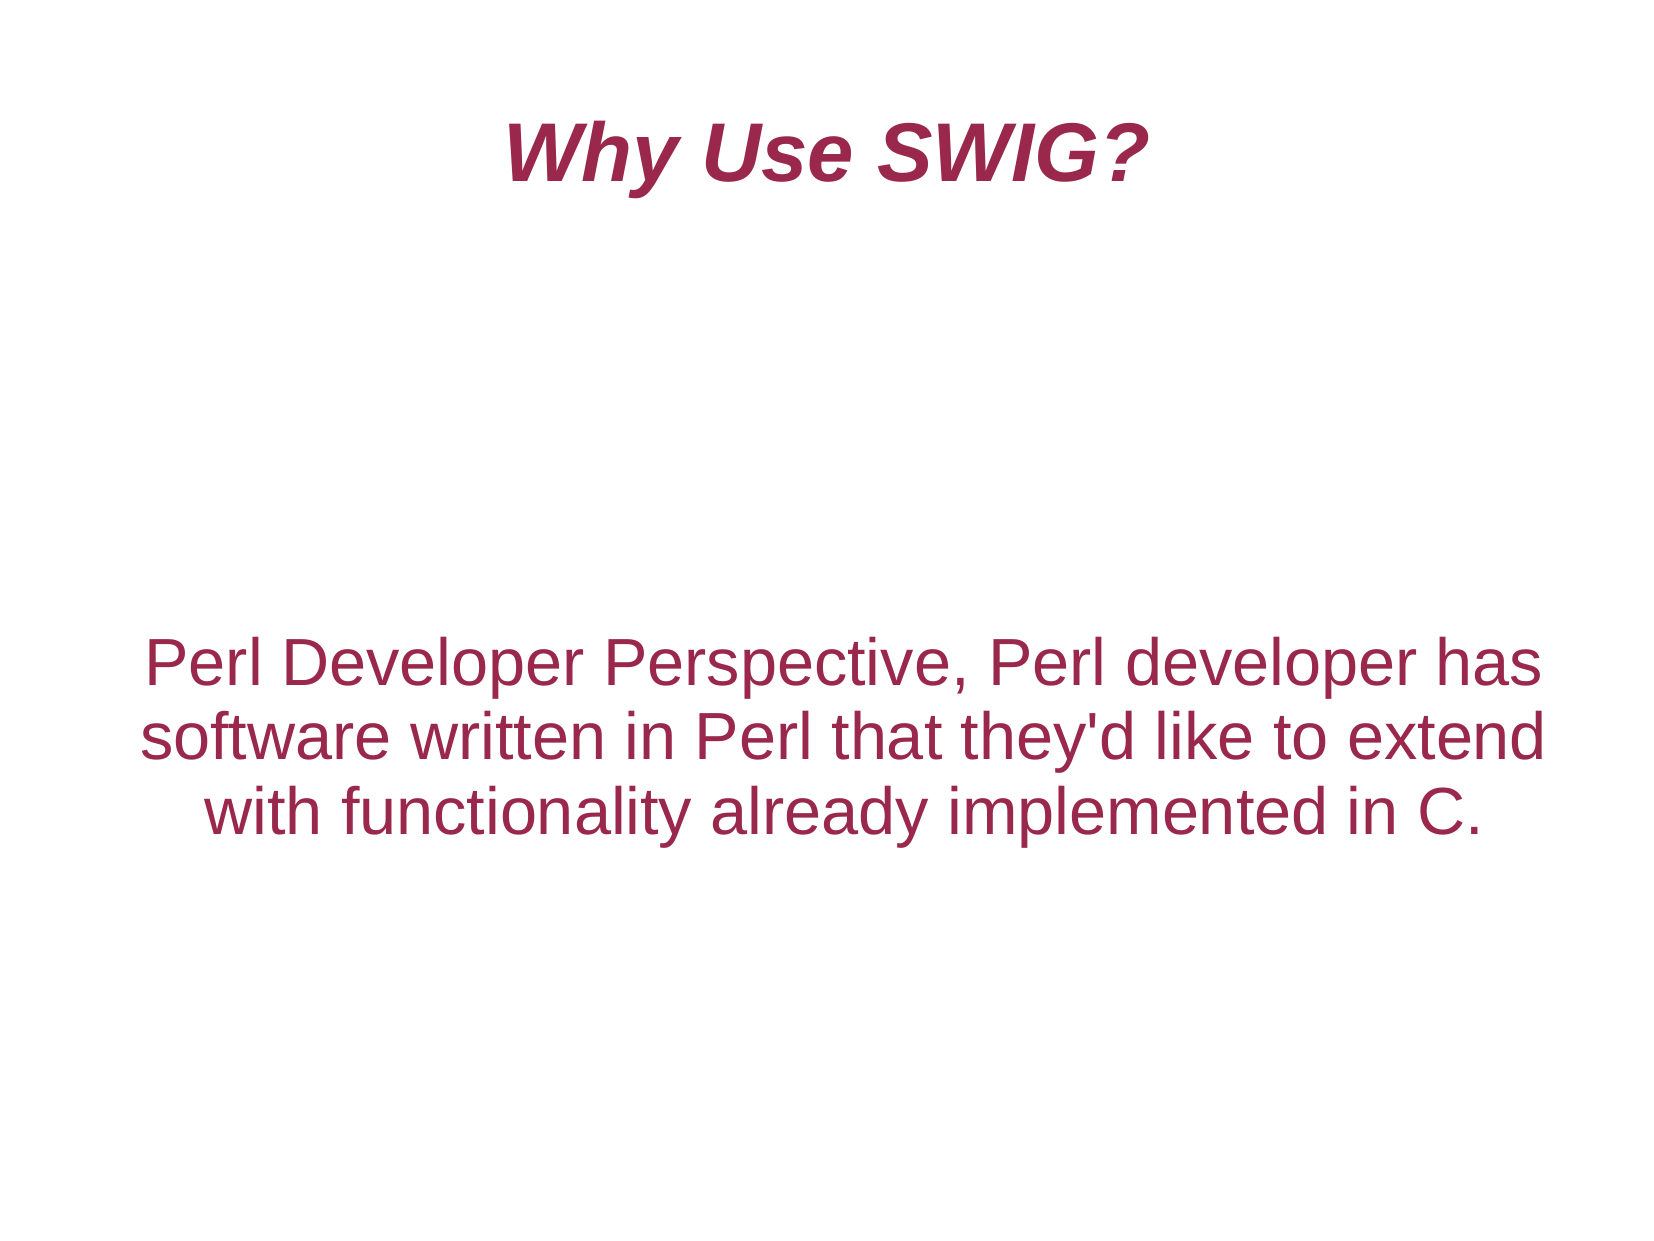

# Why Use SWIG?
Perl Developer Perspective, Perl developer has software written in Perl that they'd like to extend with functionality already implemented in C.